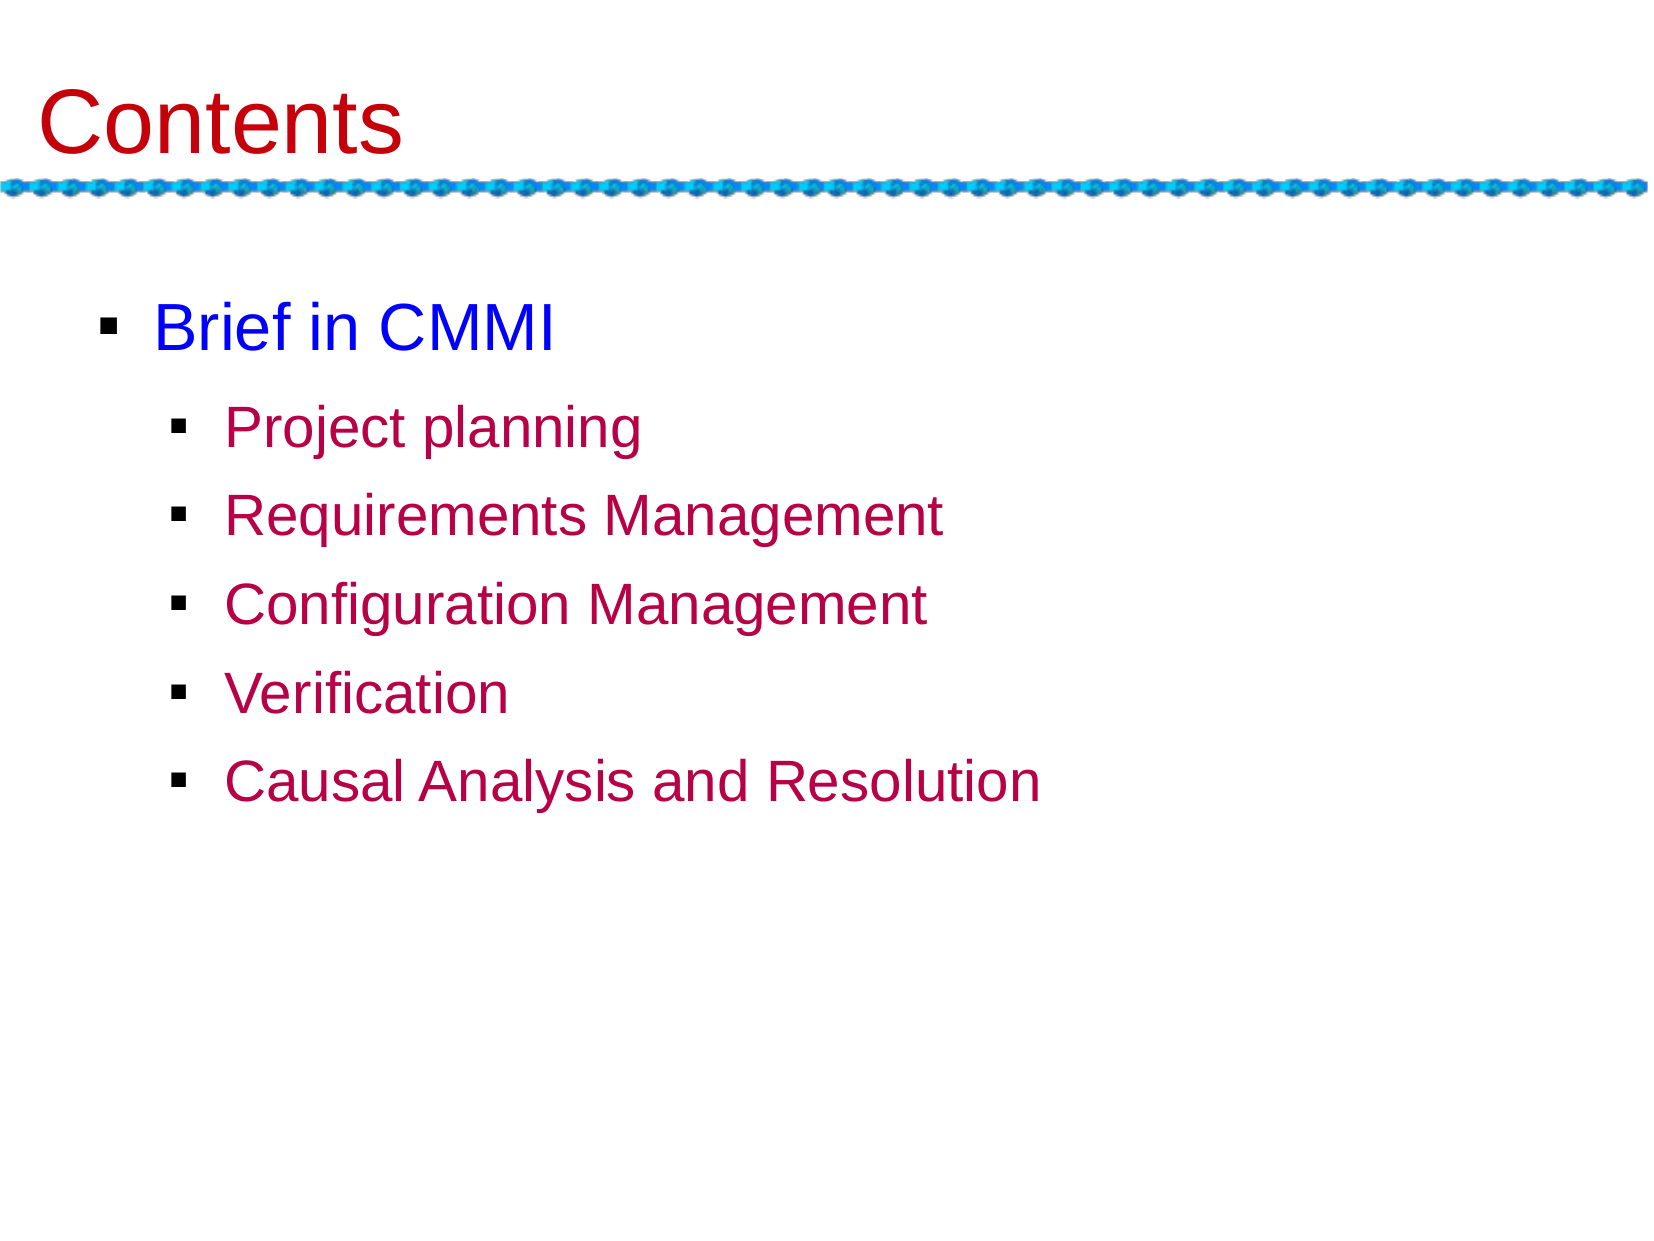

# Contents
Brief in CMMI
Project planning
Requirements Management
Configuration Management
Verification
Causal Analysis and Resolution